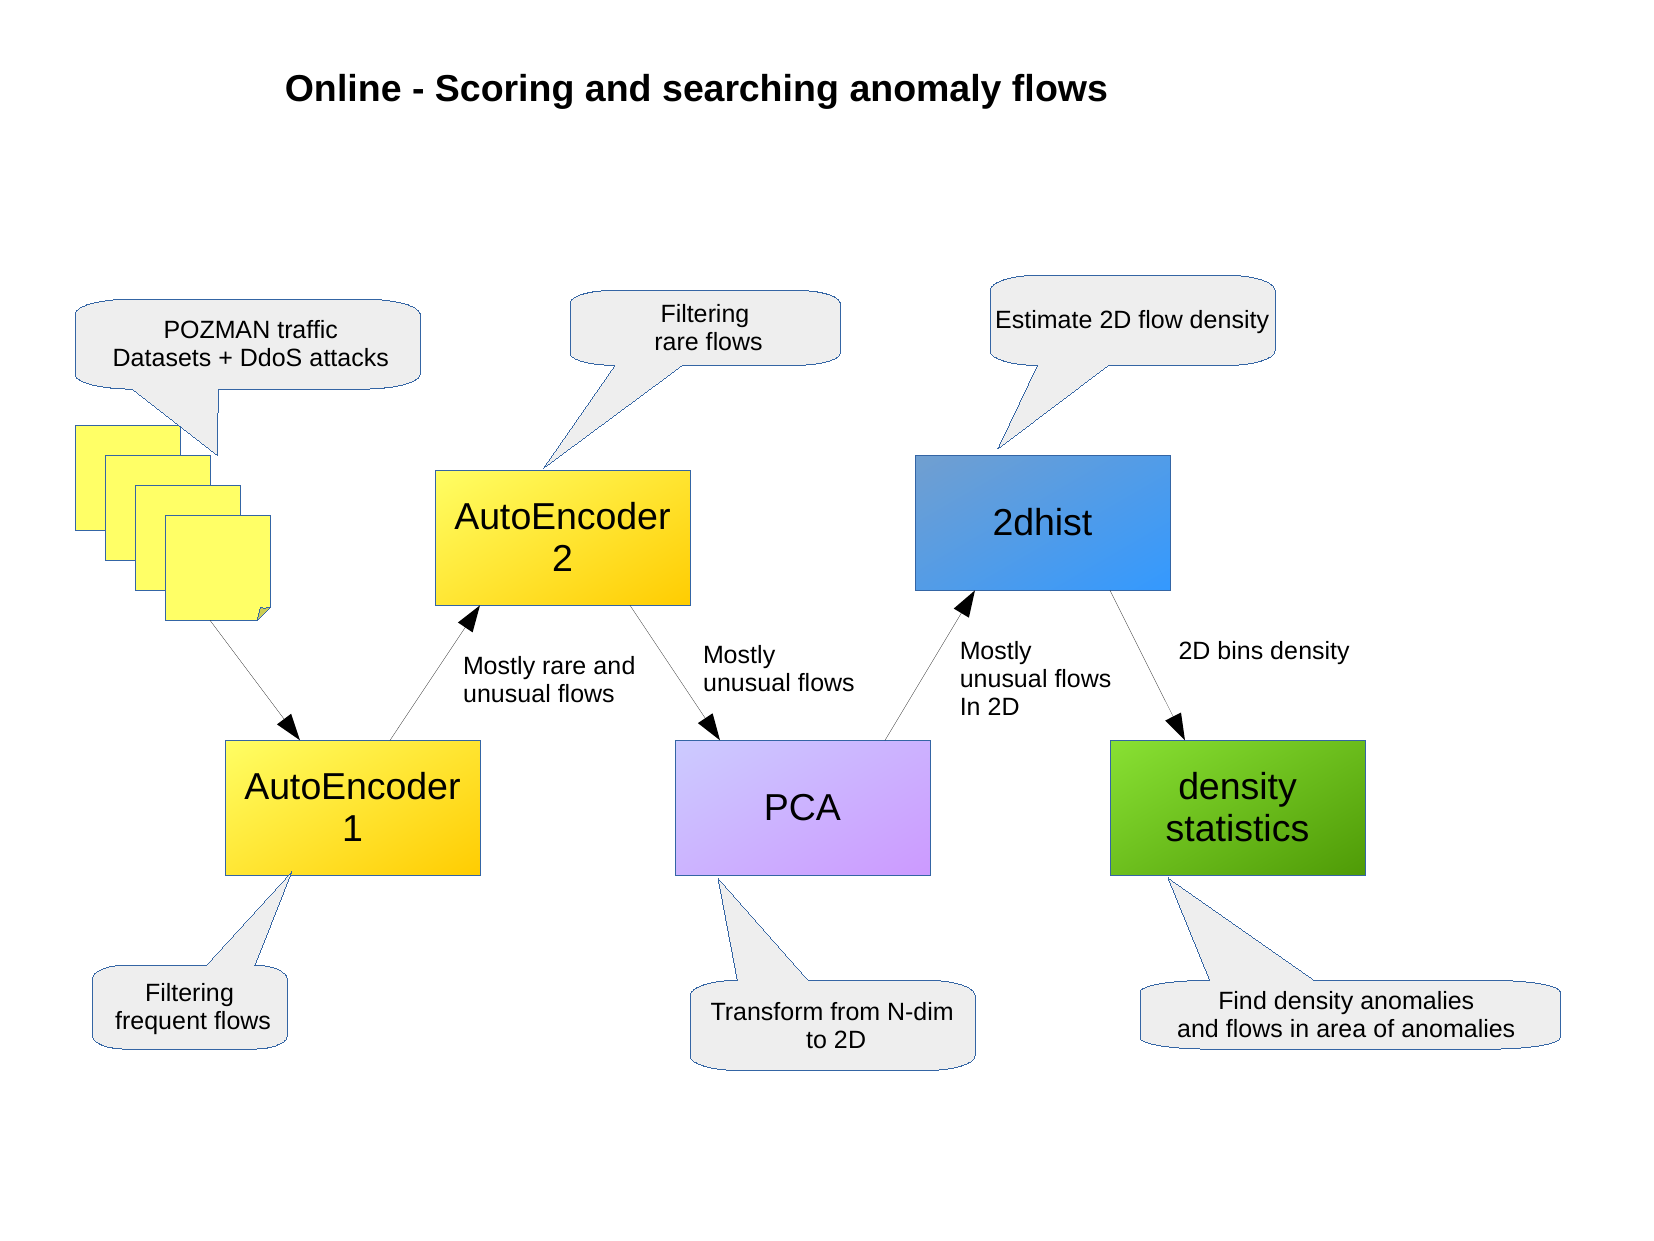

Online - Scoring and searching anomaly flows
Estimate 2D flow density
Filtering
 rare flows
 POZMAN traffic
 Datasets + DdoS attacks
2dhist
AutoEncoder
2
Mostly
unusual flows
In 2D
2D bins density
Mostly
unusual flows
Mostly rare and
unusual flows
AutoEncoder
1
PCA
density
statistics
Filtering
 frequent flows
Transform from N-dim
 to 2D
Find density anomalies
and flows in area of anomalies